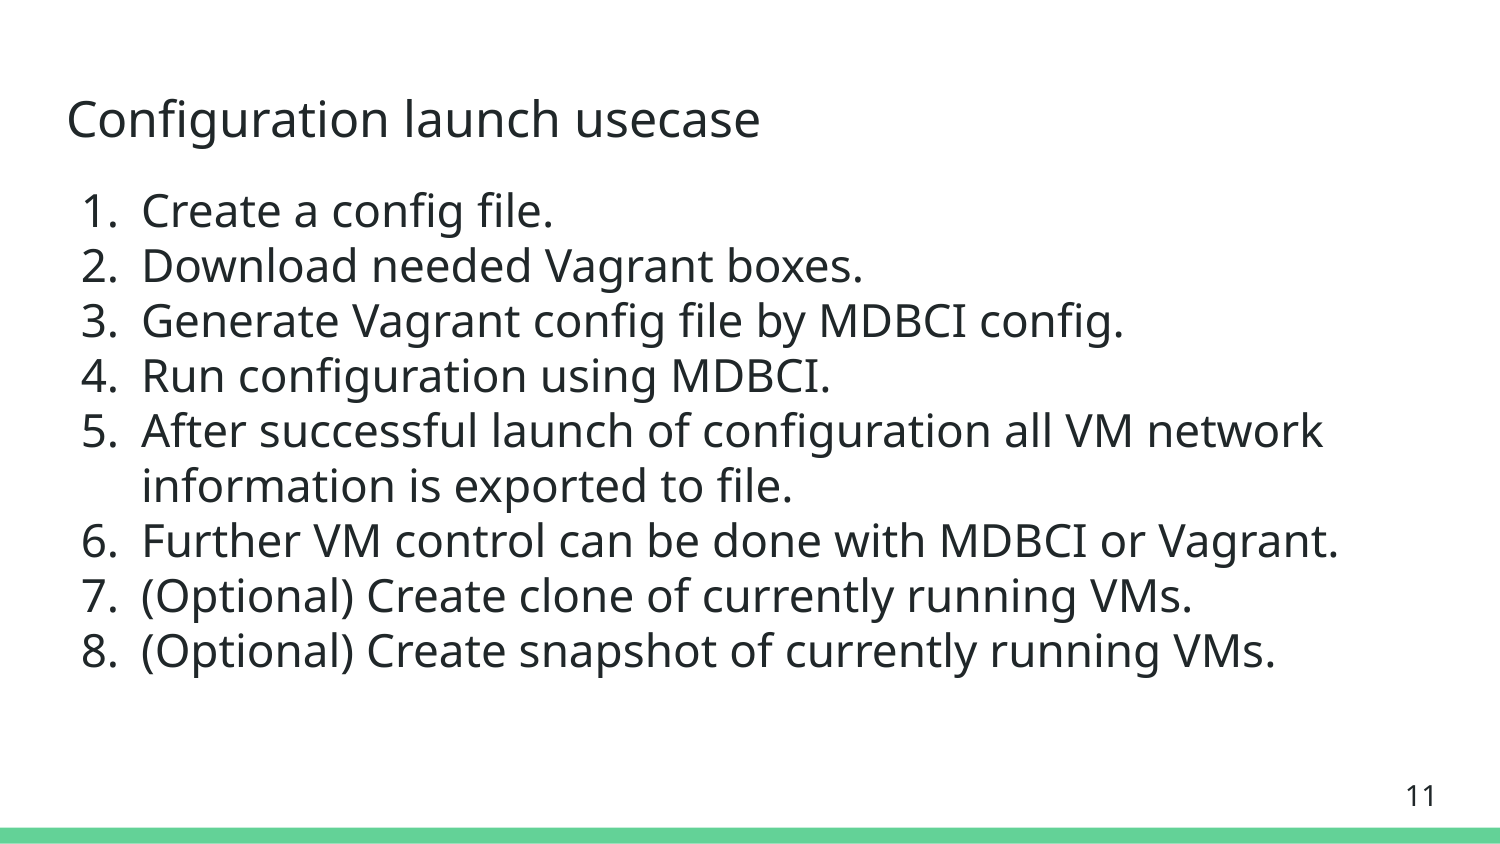

# Configuration launch usecase
Create a config file.
Download needed Vagrant boxes.
Generate Vagrant config file by MDBCI config.
Run configuration using MDBCI.
After successful launch of configuration all VM network information is exported to file.
Further VM control can be done with MDBCI or Vagrant.
(Optional) Create clone of currently running VMs.
(Optional) Create snapshot of currently running VMs.